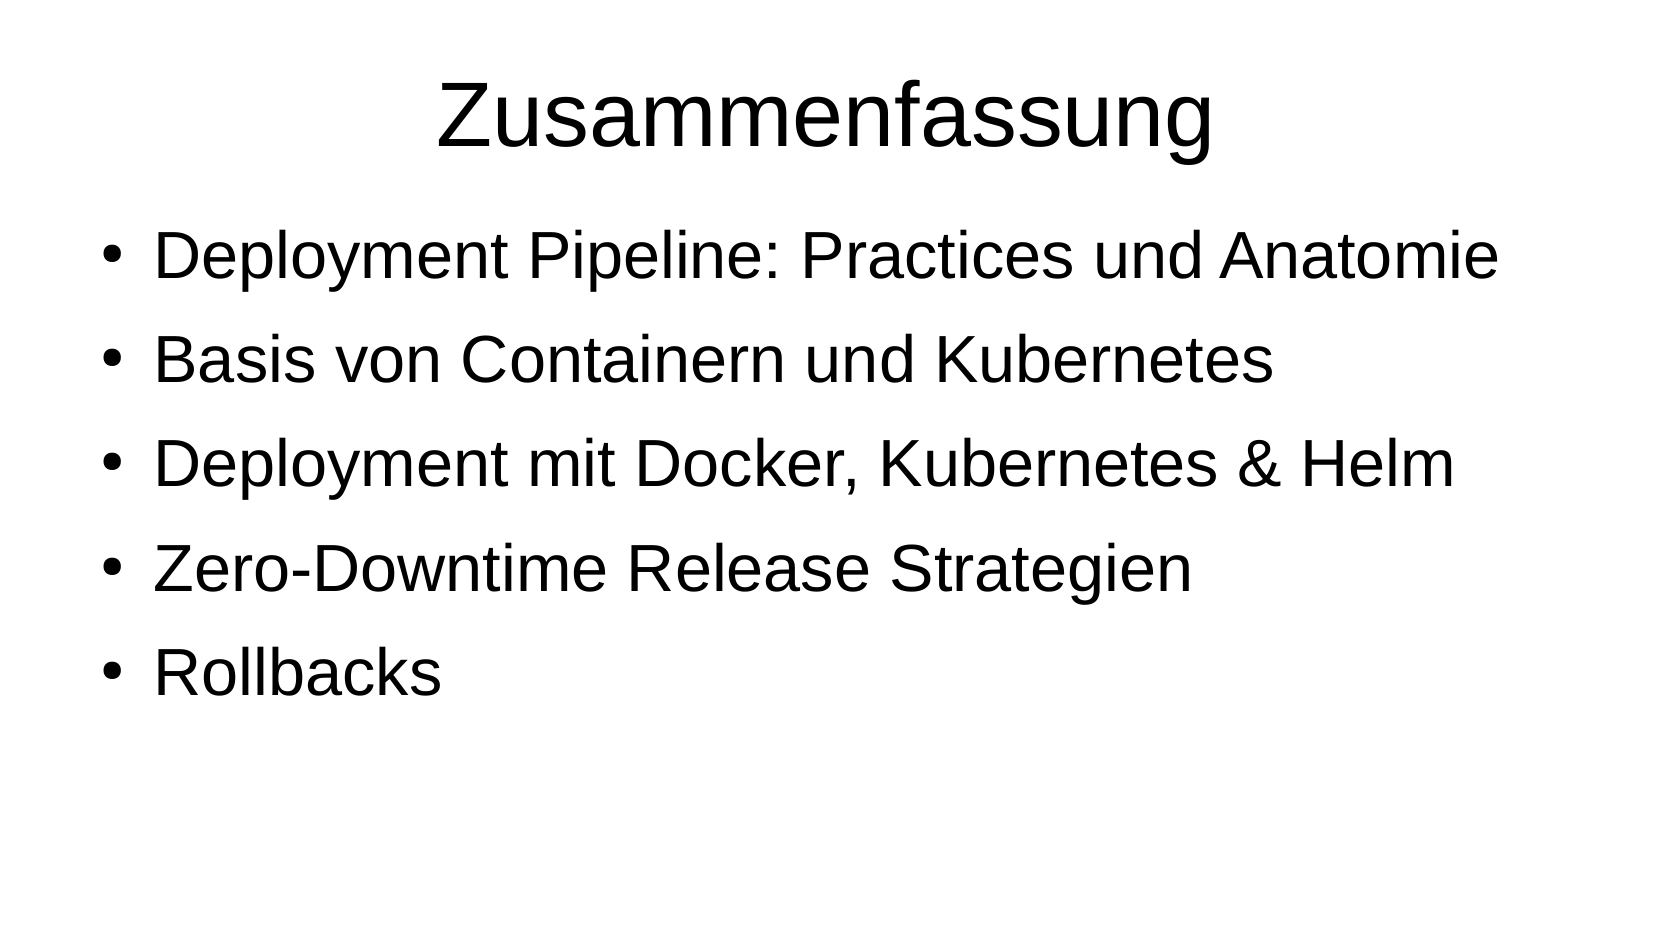

# Zusammenfassung
Deployment Pipeline: Practices und Anatomie
Basis von Containern und Kubernetes
Deployment mit Docker, Kubernetes & Helm
Zero-Downtime Release Strategien
Rollbacks